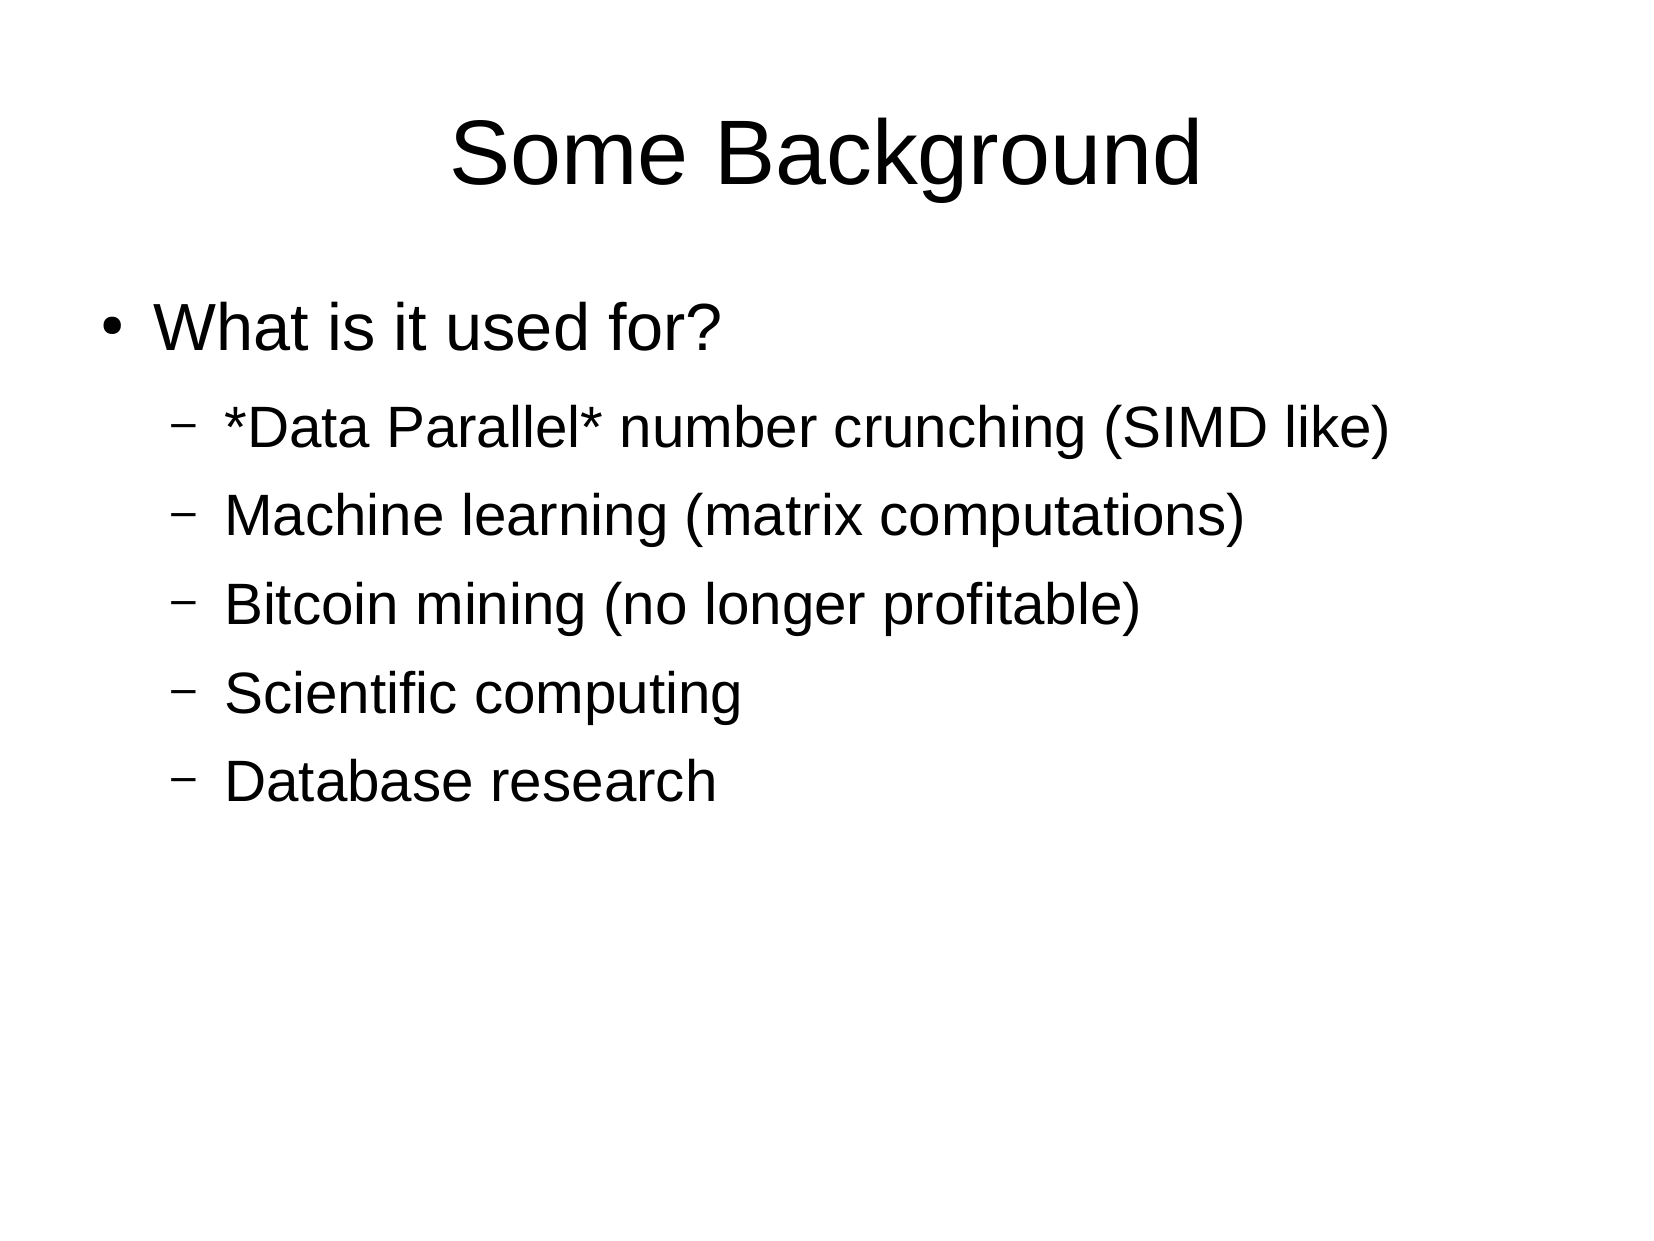

# Some Background
What is it used for?
*Data Parallel* number crunching (SIMD like)
Machine learning (matrix computations)
Bitcoin mining (no longer profitable)
Scientific computing
Database research